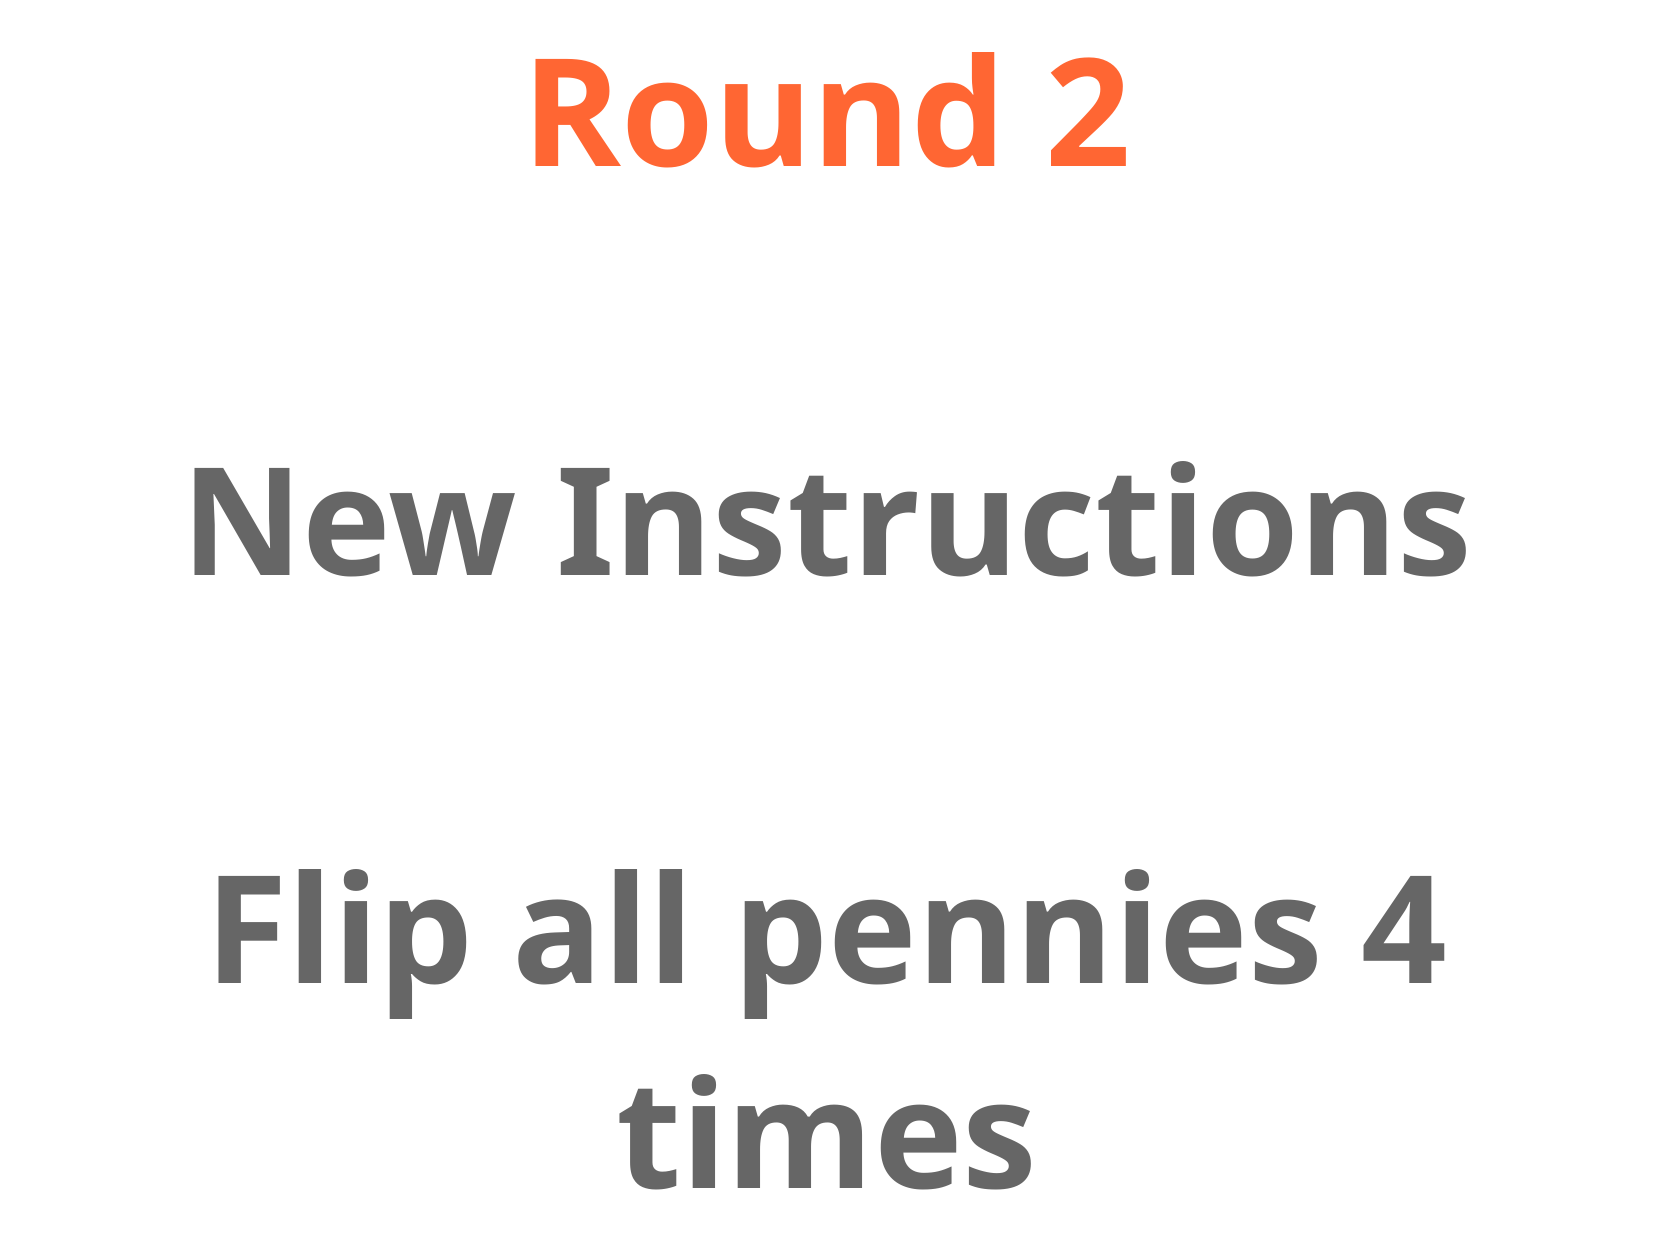

# Round 2 New Instructions Flip all pennies 4 times